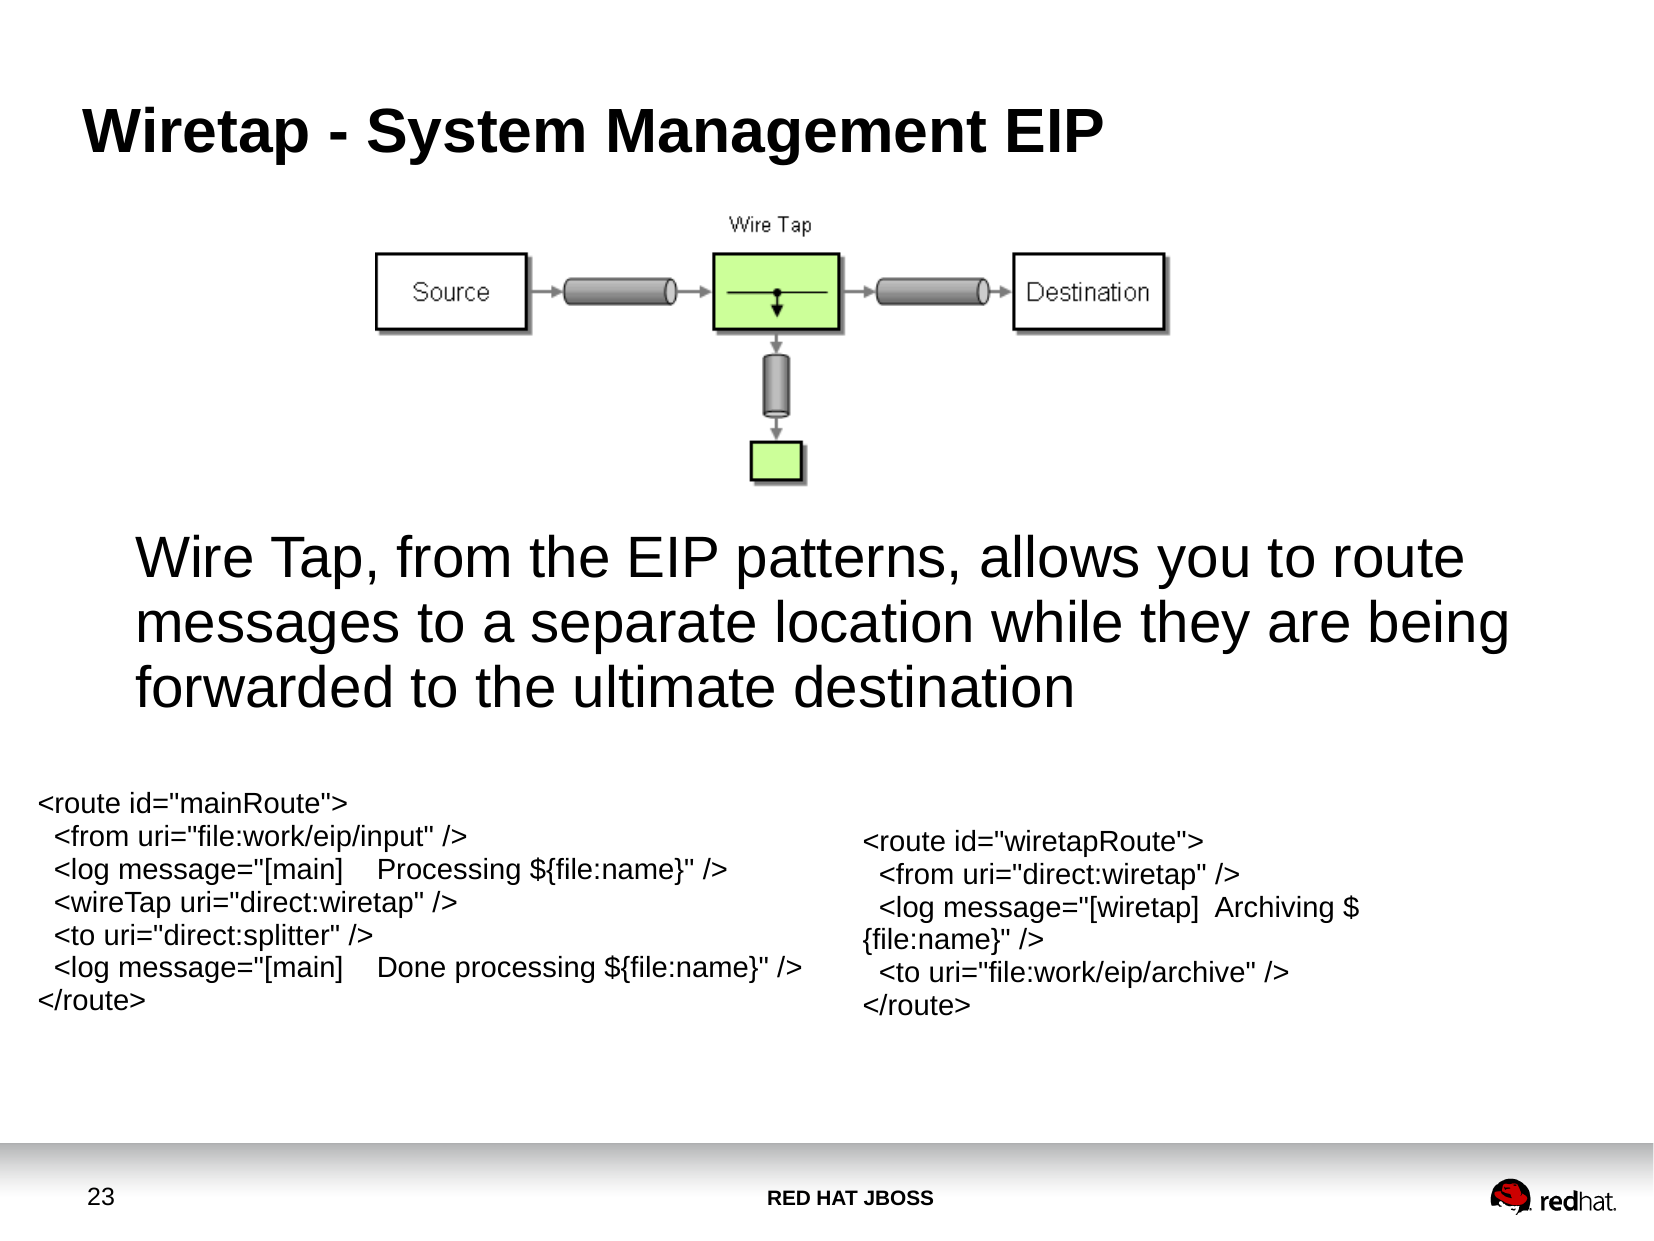

# Wiretap - System Management EIP
Wire Tap, from the EIP patterns, allows you to route messages to a separate location while they are being forwarded to the ultimate destination
<route id="mainRoute">
 <from uri="file:work/eip/input" />
 <log message="[main] Processing ${file:name}" />
 <wireTap uri="direct:wiretap" />
 <to uri="direct:splitter" />
 <log message="[main] Done processing ${file:name}" />
</route>
<route id="wiretapRoute">
 <from uri="direct:wiretap" />
 <log message="[wiretap] Archiving ${file:name}" />
 <to uri="file:work/eip/archive" />
</route>